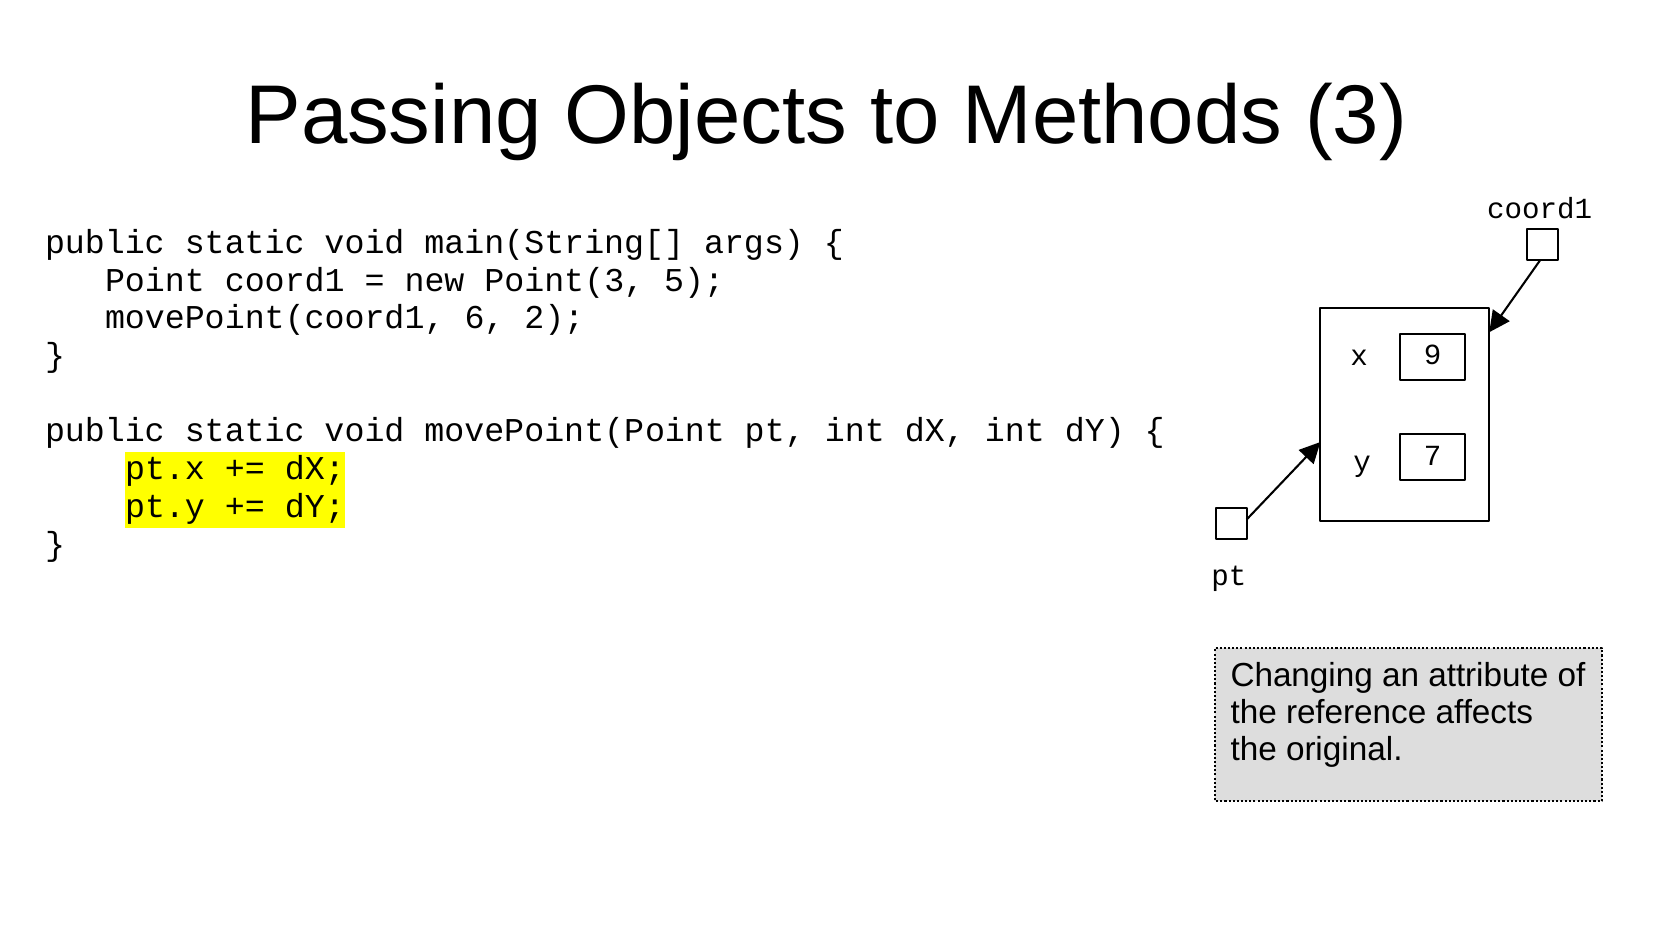

# Passing Objects to Methods (3)
coord1
public static void main(String[] args) {
 Point coord1 = new Point(3, 5);
 movePoint(coord1, 6, 2);
}
public static void movePoint(Point pt, int dX, int dY) {
 pt.x += dX;
 pt.y += dY;
}
9
x
7
y
pt
Changing an attribute of the reference affects the original.